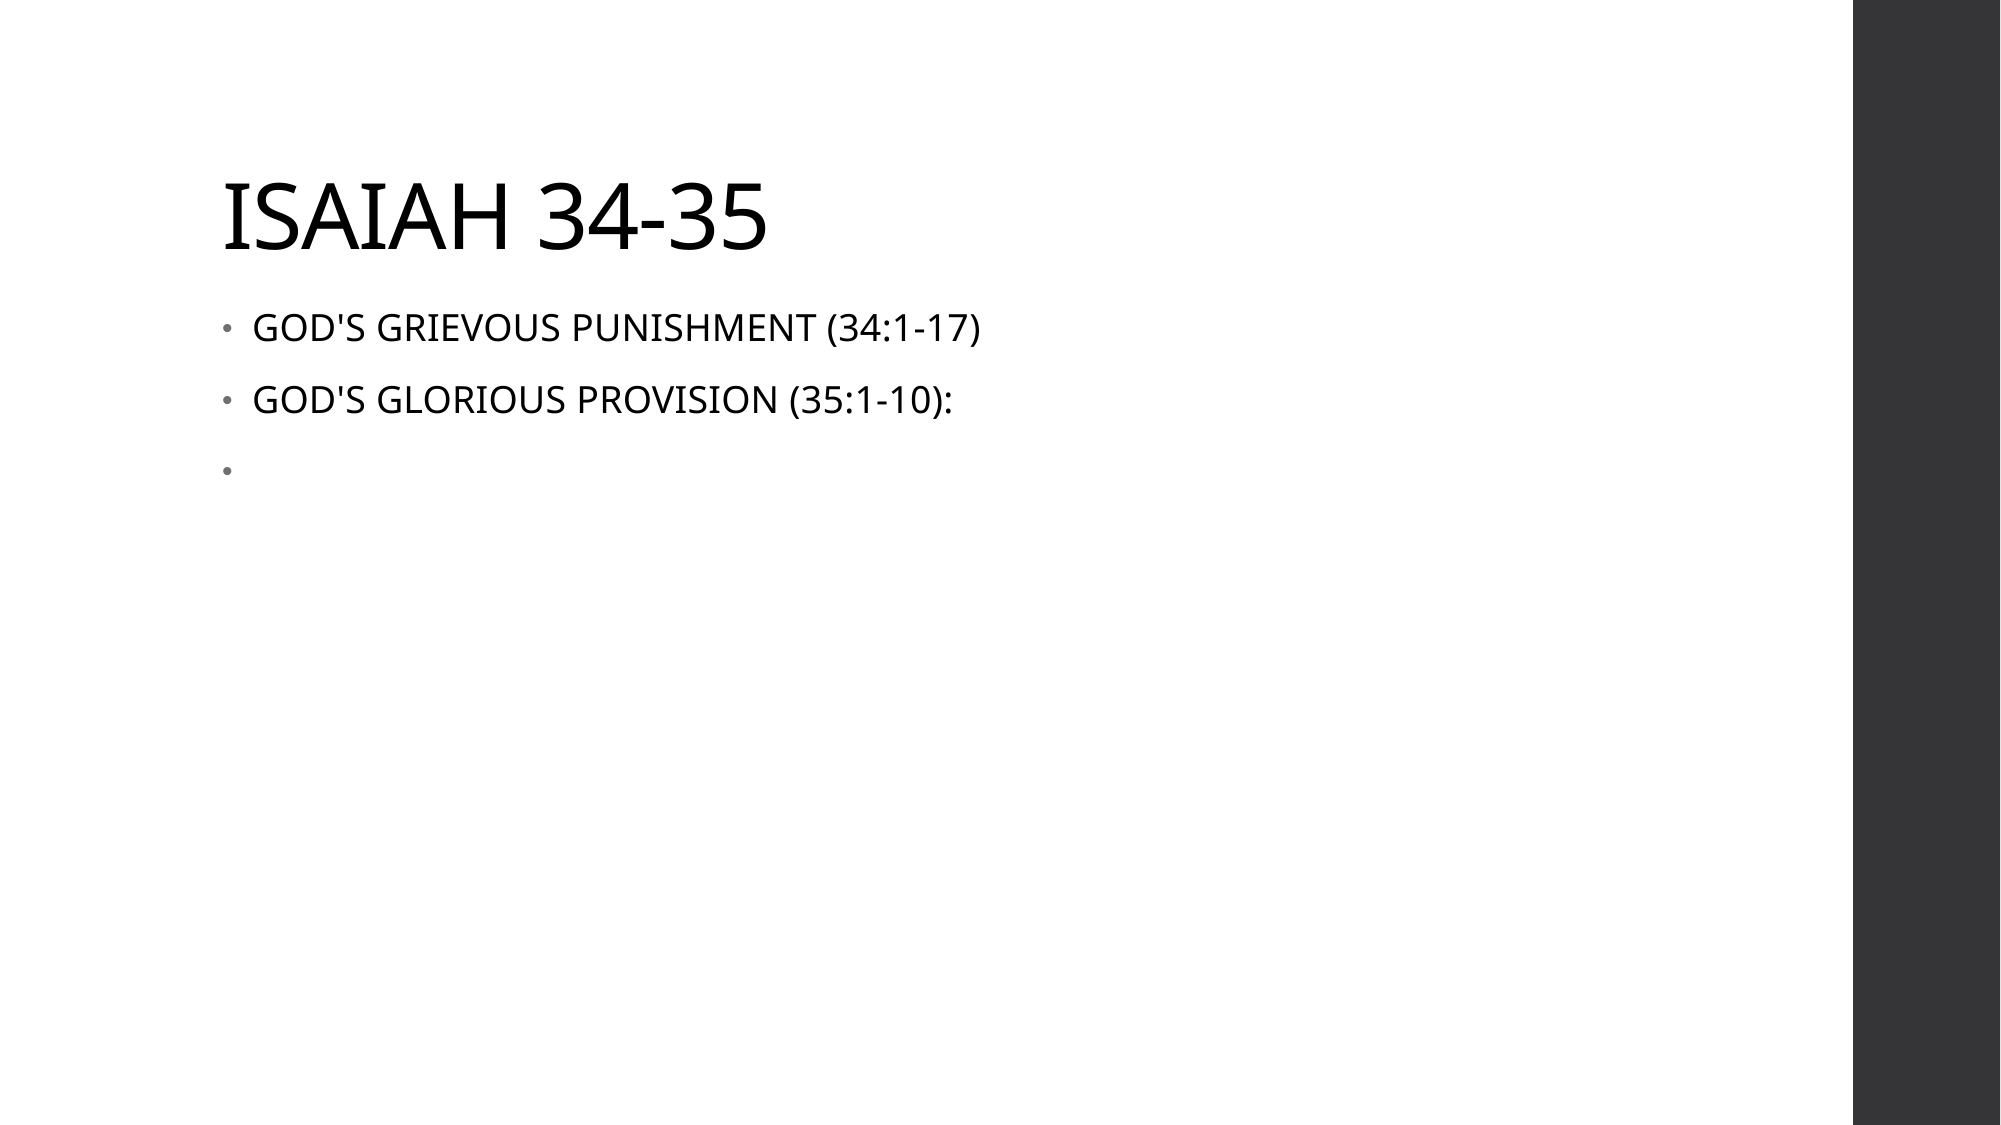

# ISAIAH 34-35
GOD'S GRIEVOUS PUNISHMENT (34:1-17)
GOD'S GLORIOUS PROVISION (35:1-10):